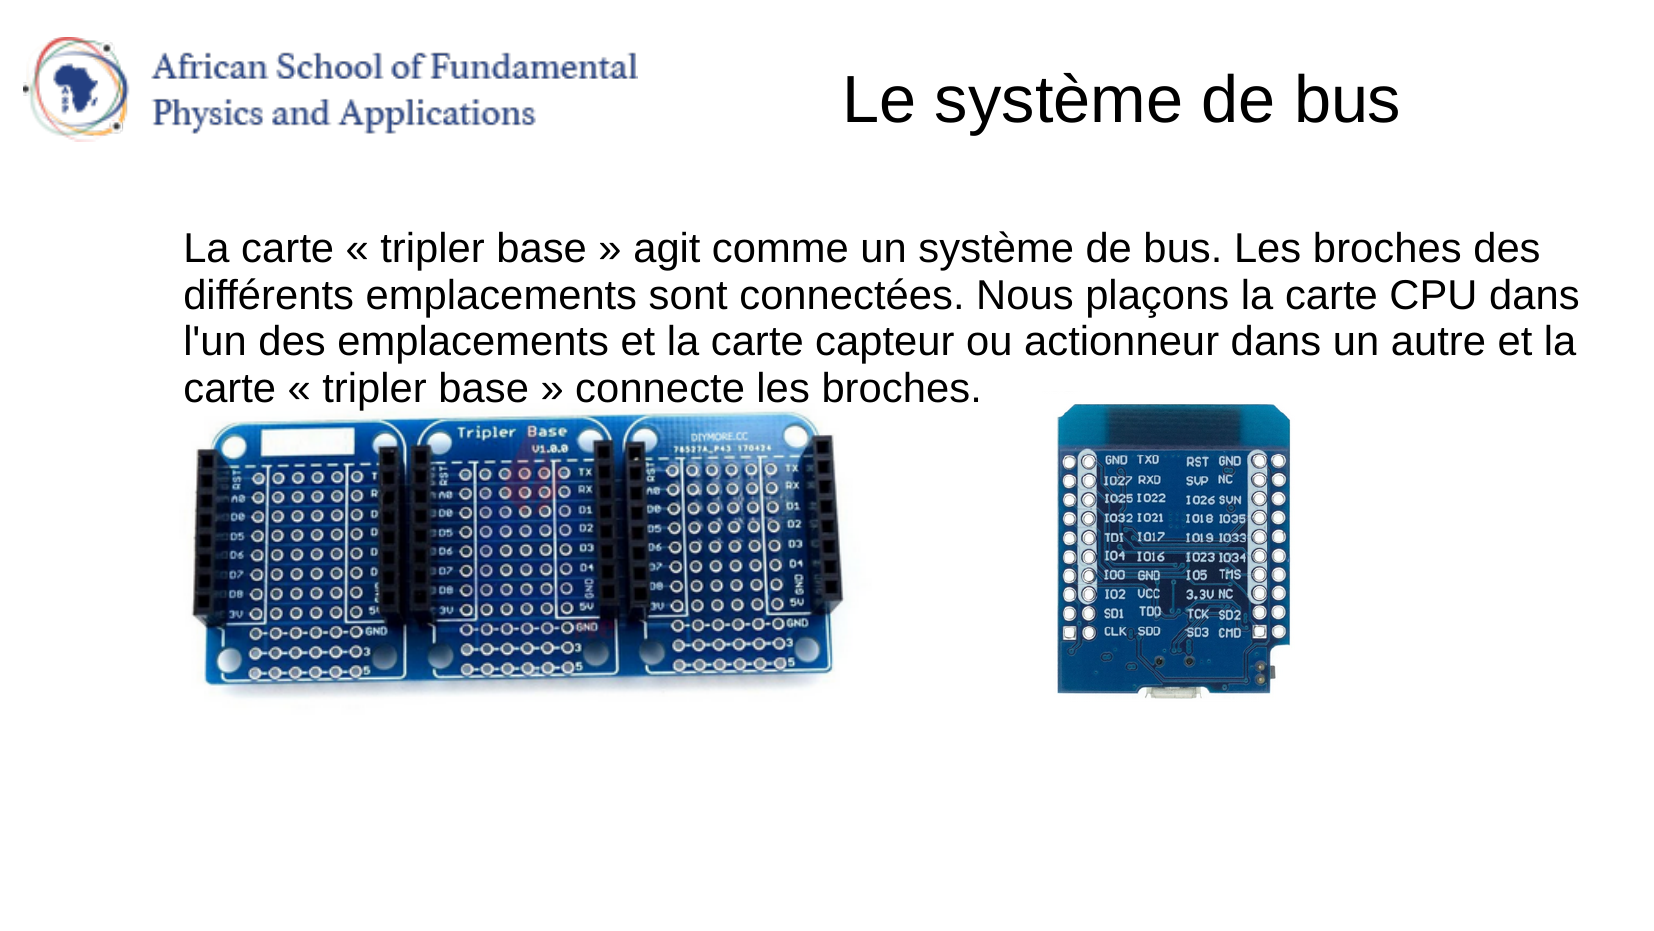

# Le système de bus
La carte « tripler base » agit comme un système de bus. Les broches des différents emplacements sont connectées. Nous plaçons la carte CPU dans l'un des emplacements et la carte capteur ou actionneur dans un autre et la carte « tripler base » connecte les broches.